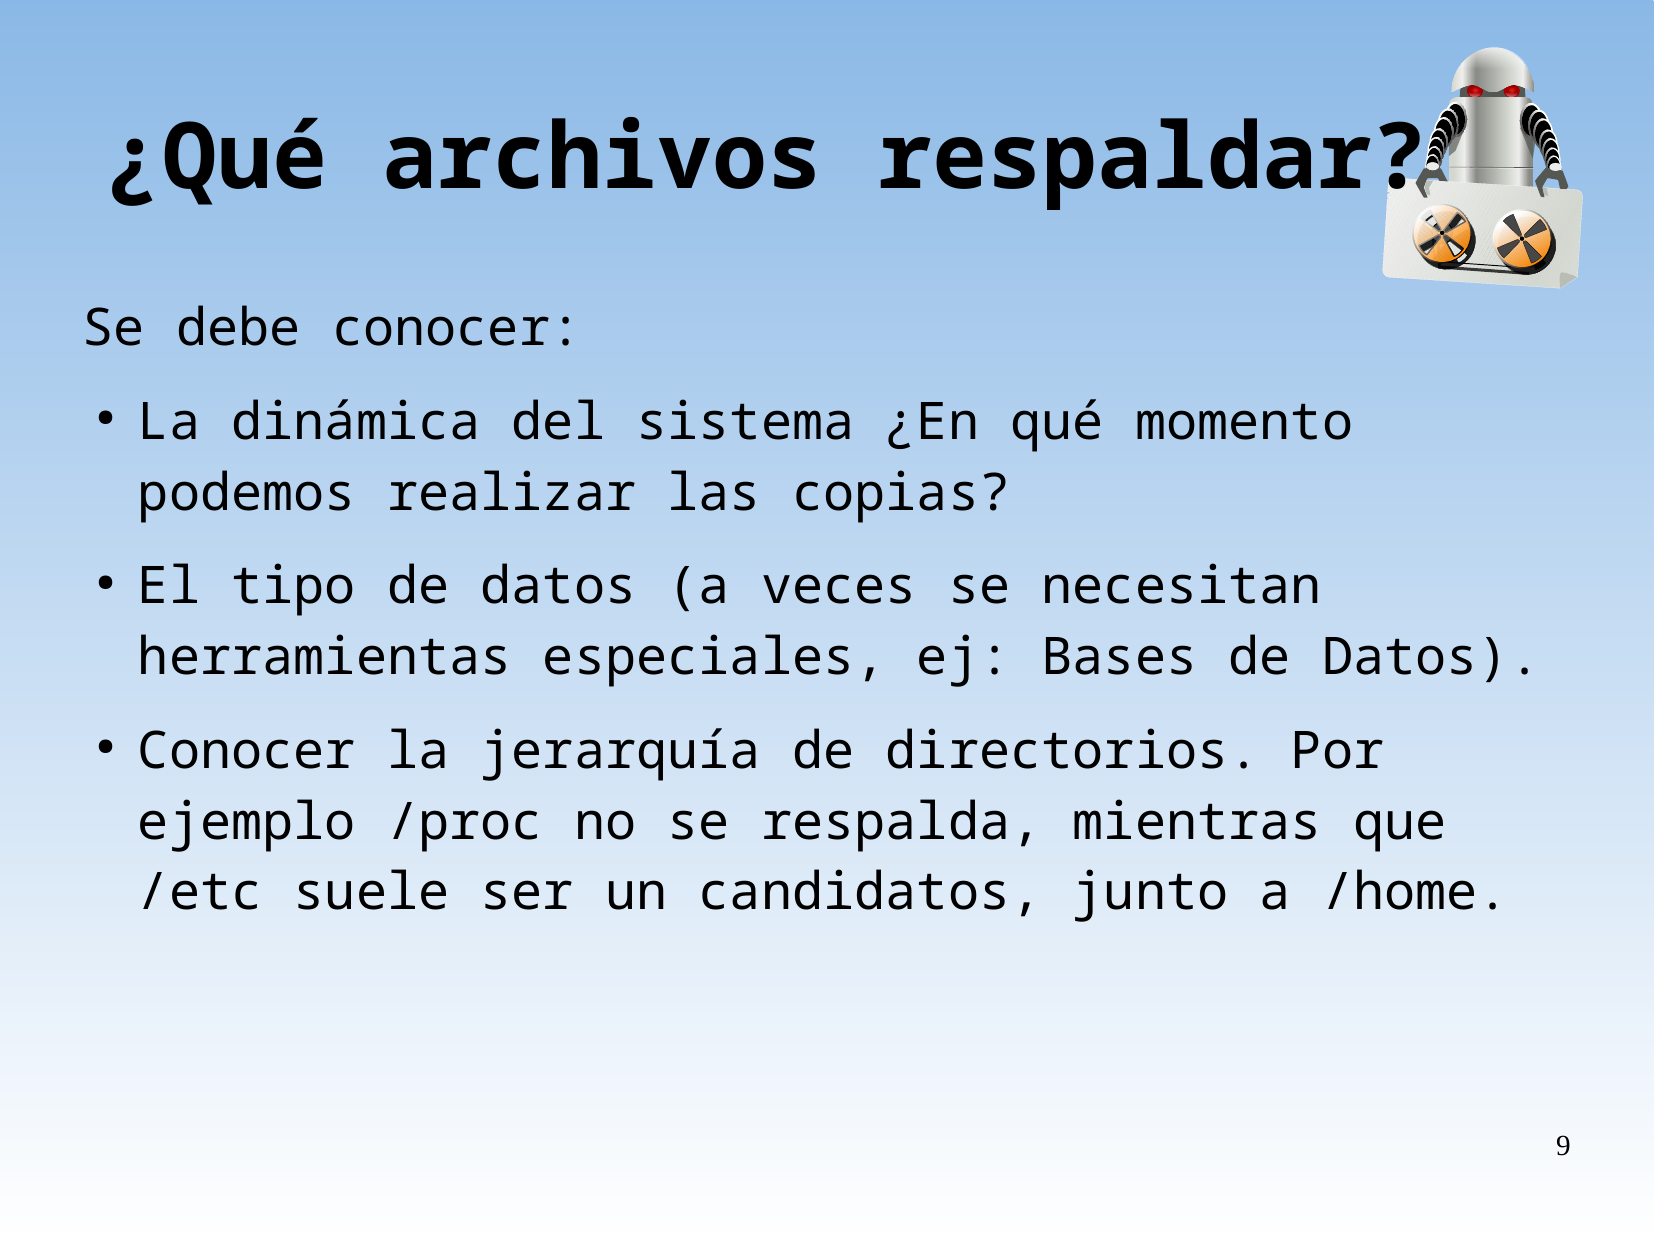

# ¿Qué archivos respaldar?
Se debe conocer:
La dinámica del sistema ¿En qué momento podemos realizar las copias?
El tipo de datos (a veces se necesitan herramientas especiales, ej: Bases de Datos).
Conocer la jerarquía de directorios. Por ejemplo /proc no se respalda, mientras que /etc suele ser un candidatos, junto a /home.
9